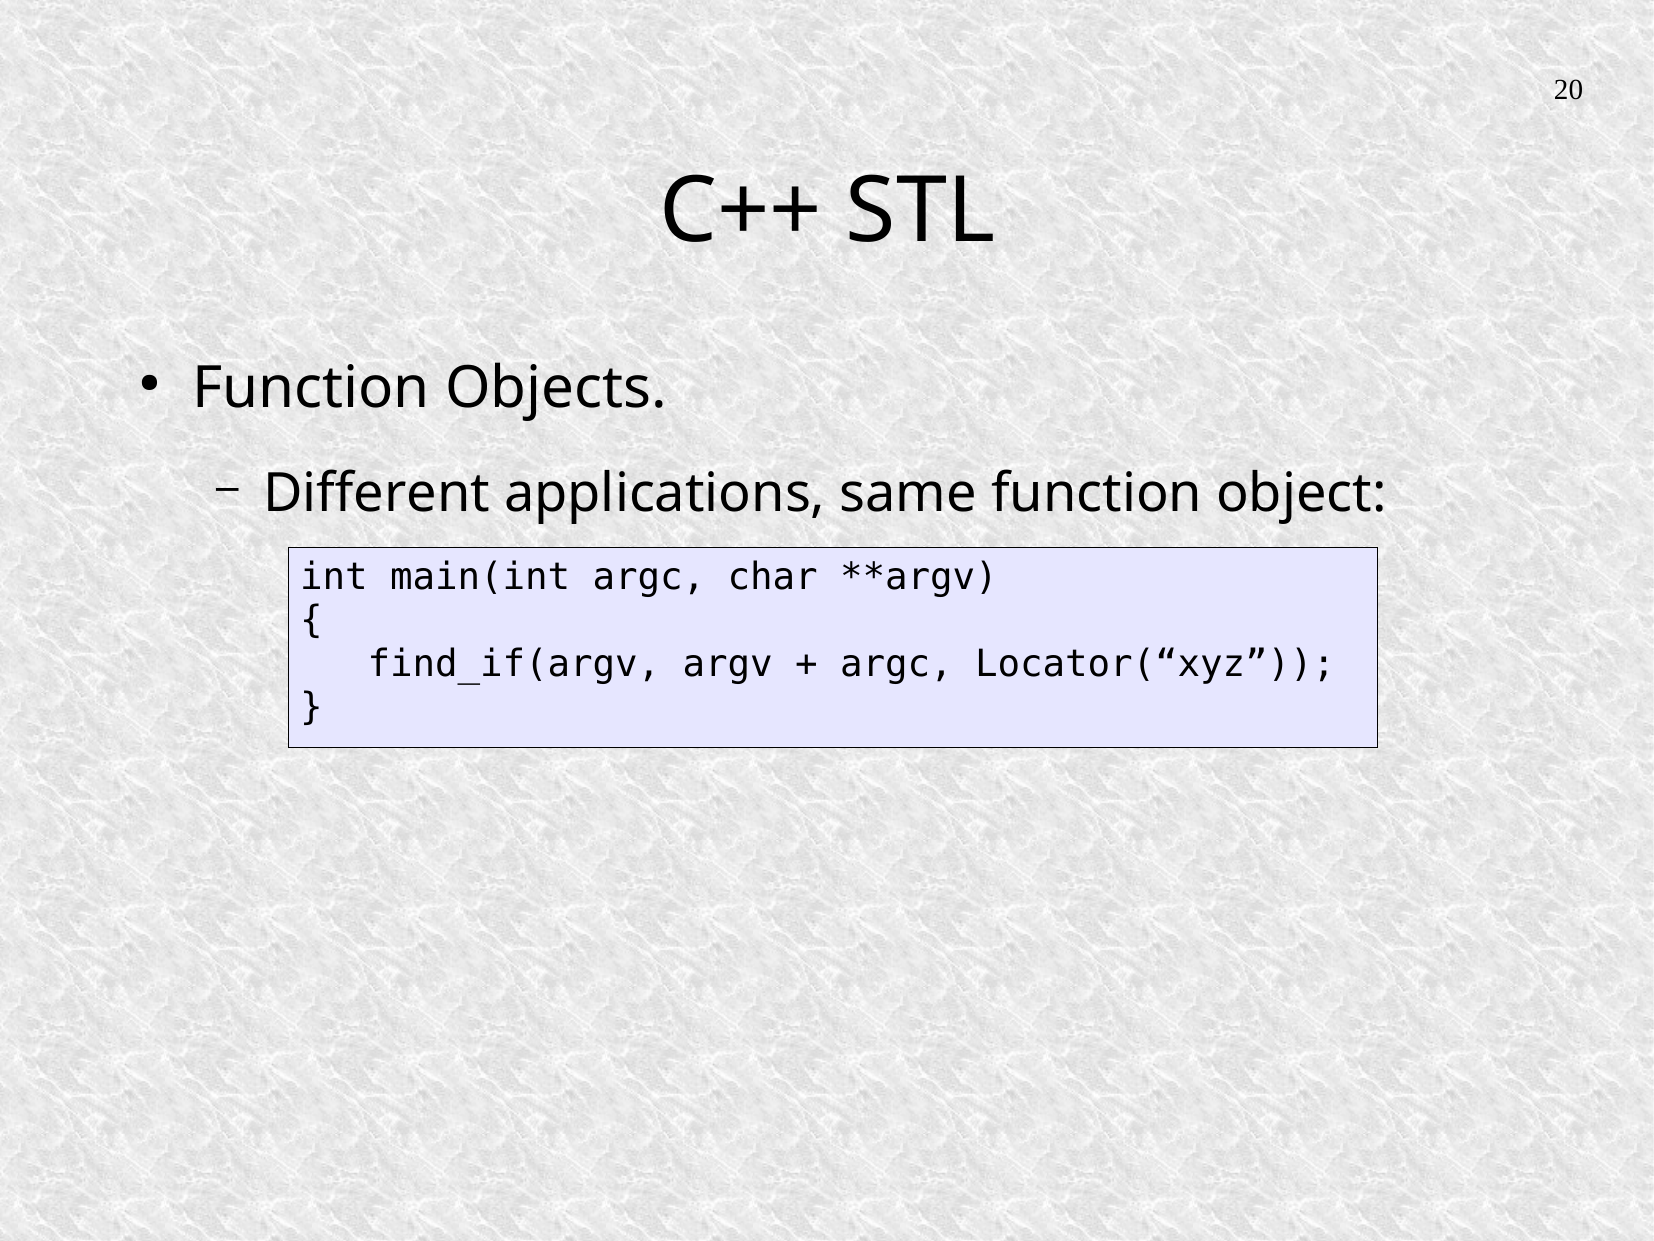

20
# C++ STL
Function Objects.
Different applications, same function object:
int main(int argc, char **argv)
{
 find_if(argv, argv + argc, Locator(“xyz”));
}